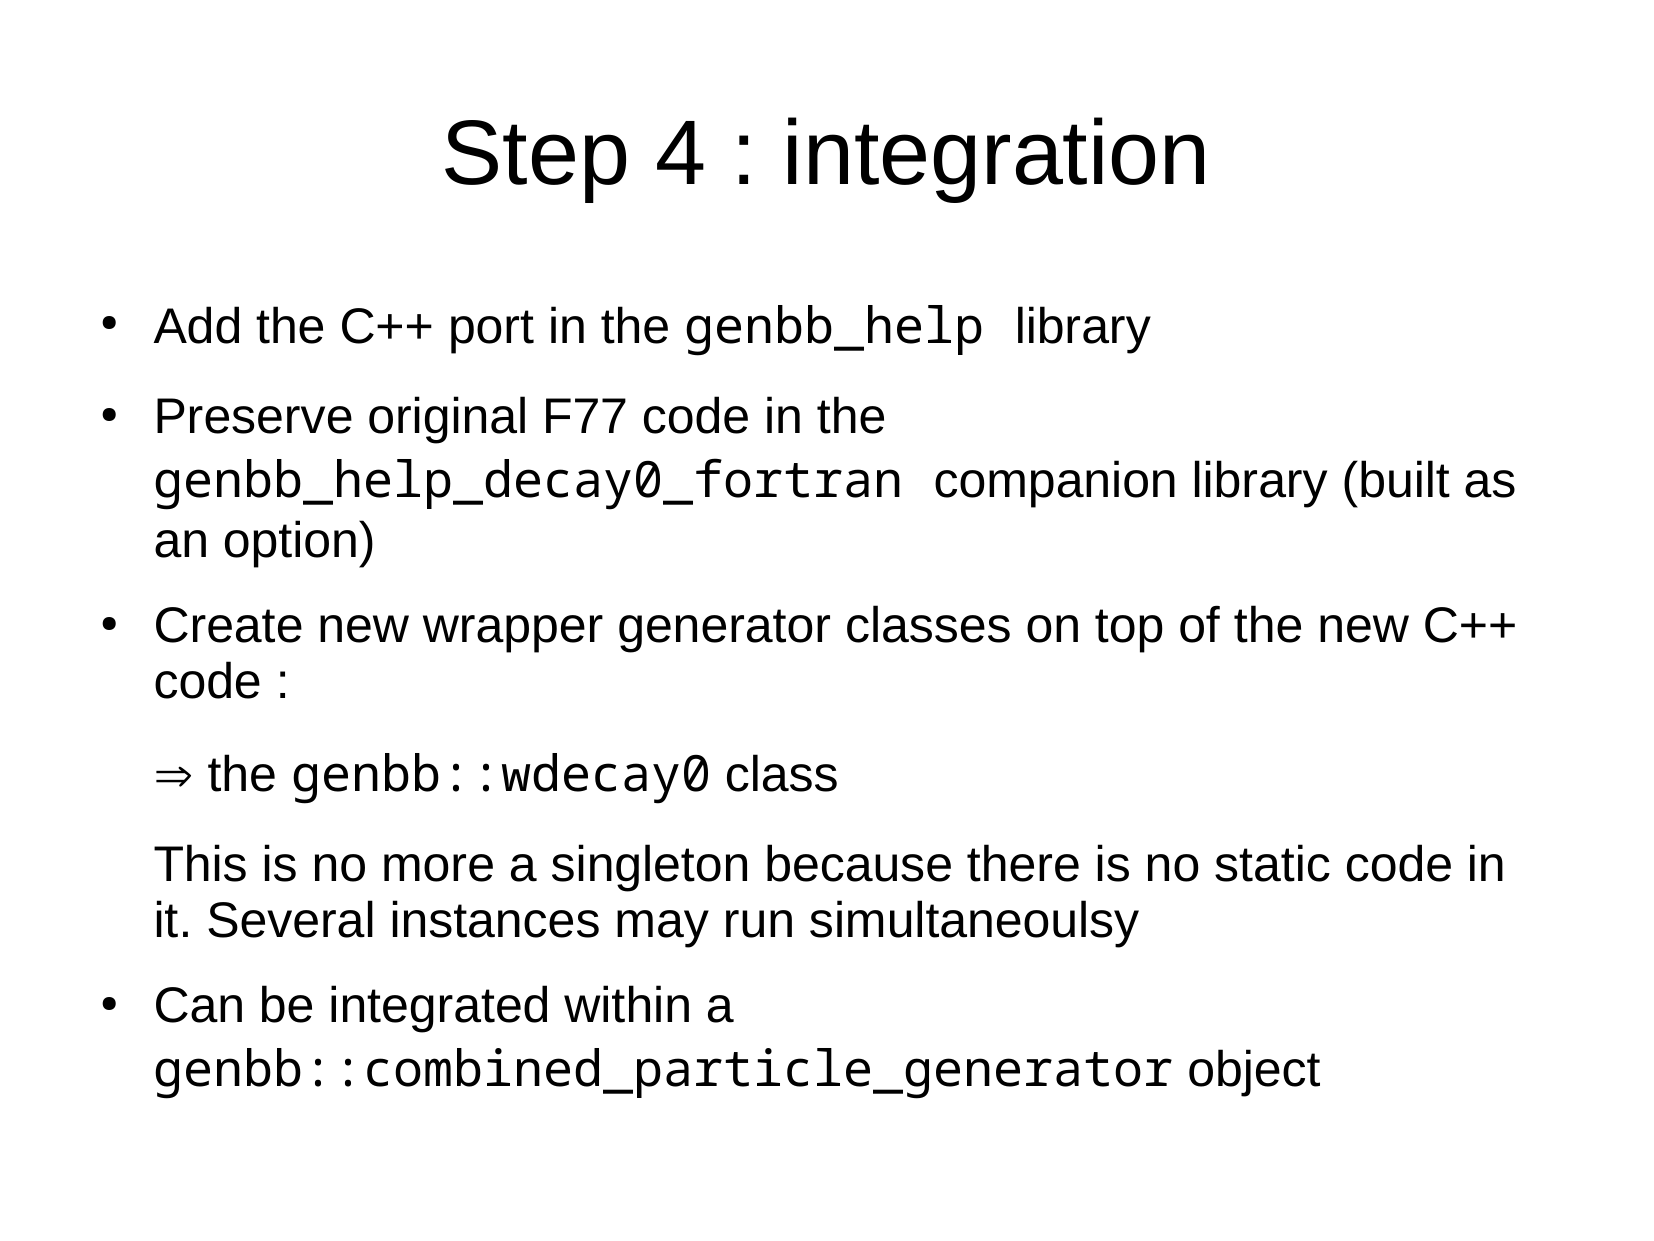

# Step 4 : integration
Add the C++ port in the genbb_help library
Preserve original F77 code in the genbb_help_decay0_fortran companion library (built as an option)
Create new wrapper generator classes on top of the new C++ code :
Þ the genbb::wdecay0 class
This is no more a singleton because there is no static code in it. Several instances may run simultaneoulsy
Can be integrated within a genbb::combined_particle_generator object